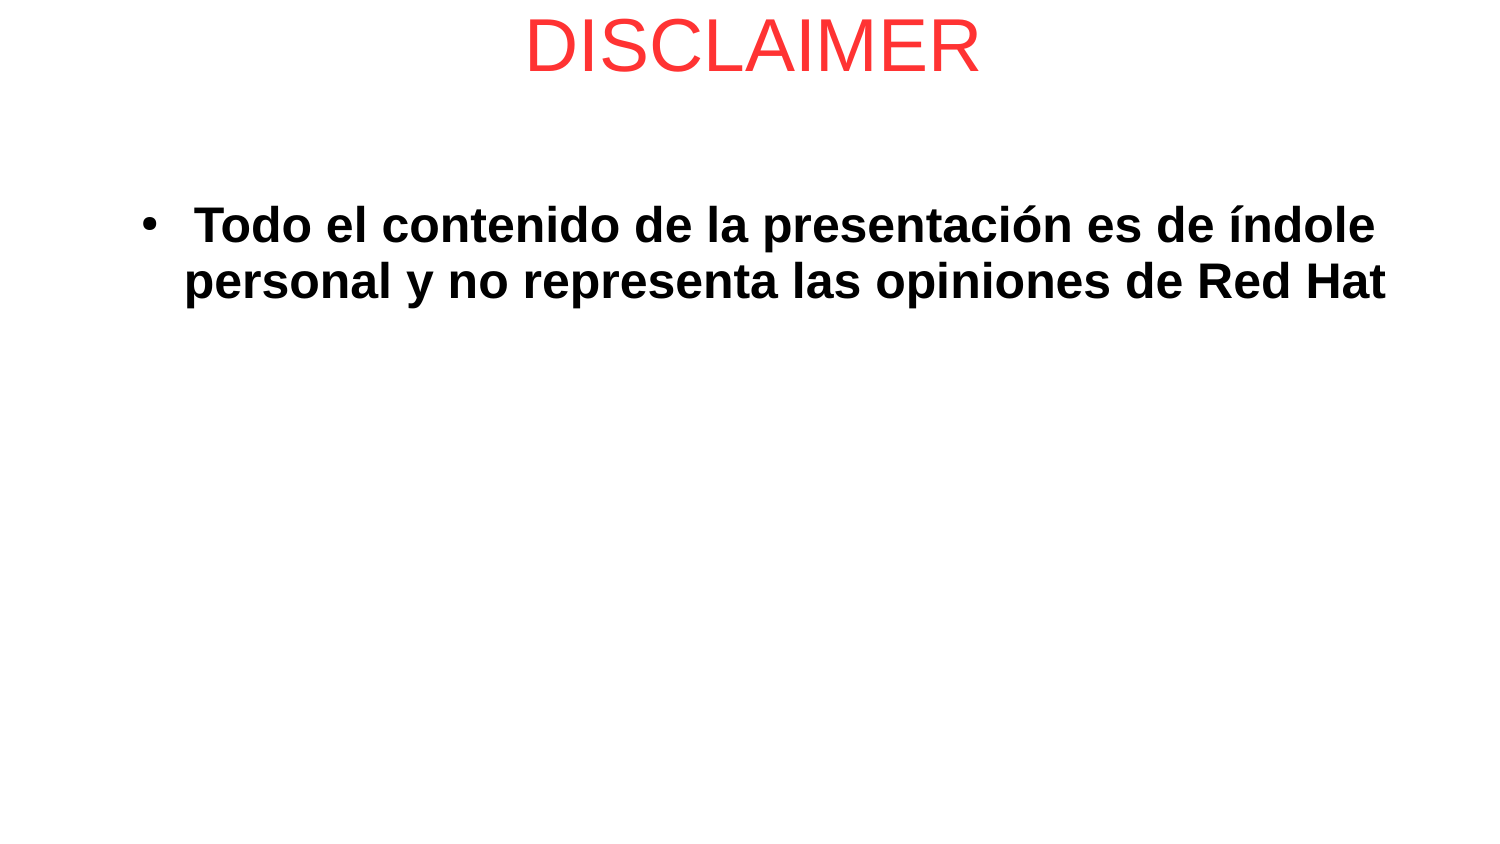

# DISCLAIMER
Todo el contenido de la presentación es de índole personal y no representa las opiniones de Red Hat